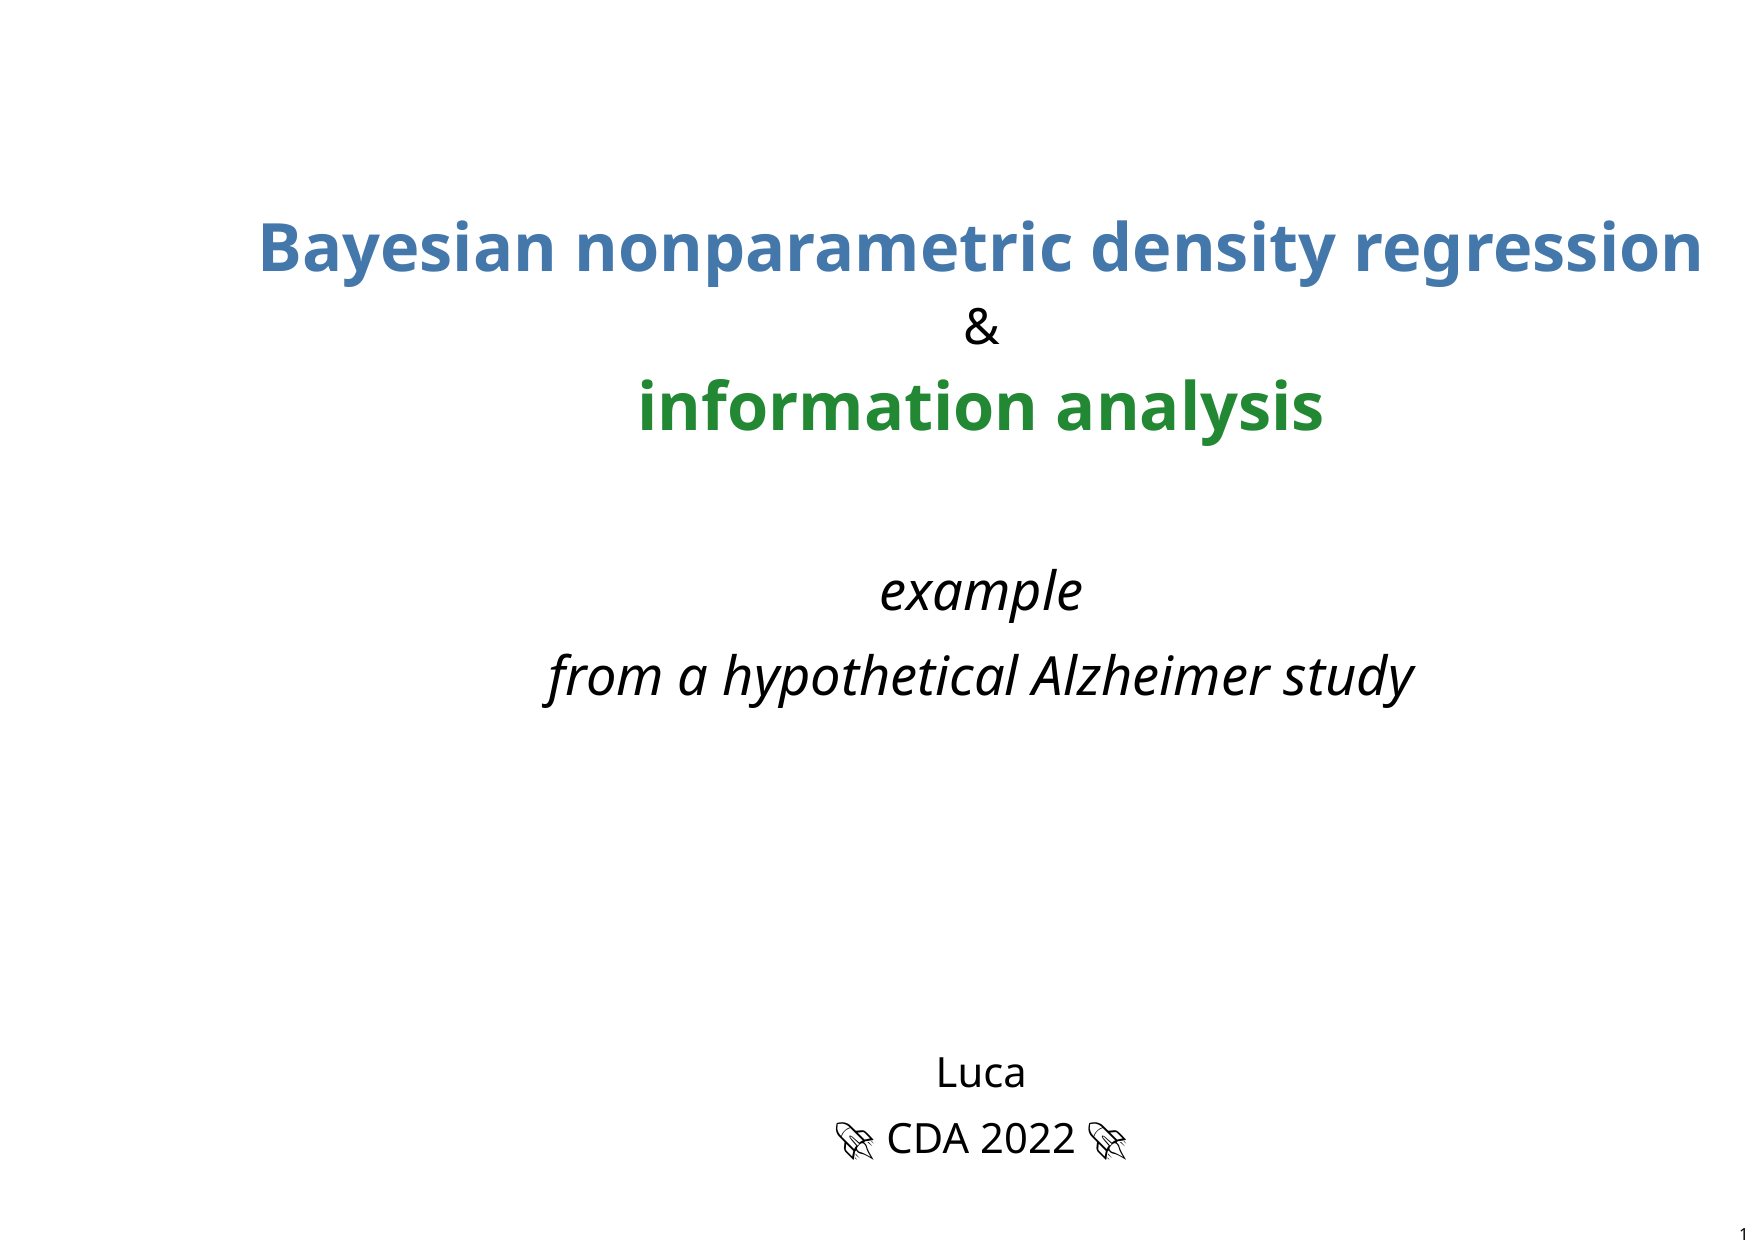

Bayesian nonparametric density regression
&
information analysis
example
from a hypothetical Alzheimer study
Luca
🚀 CDA 2022 🚀
1